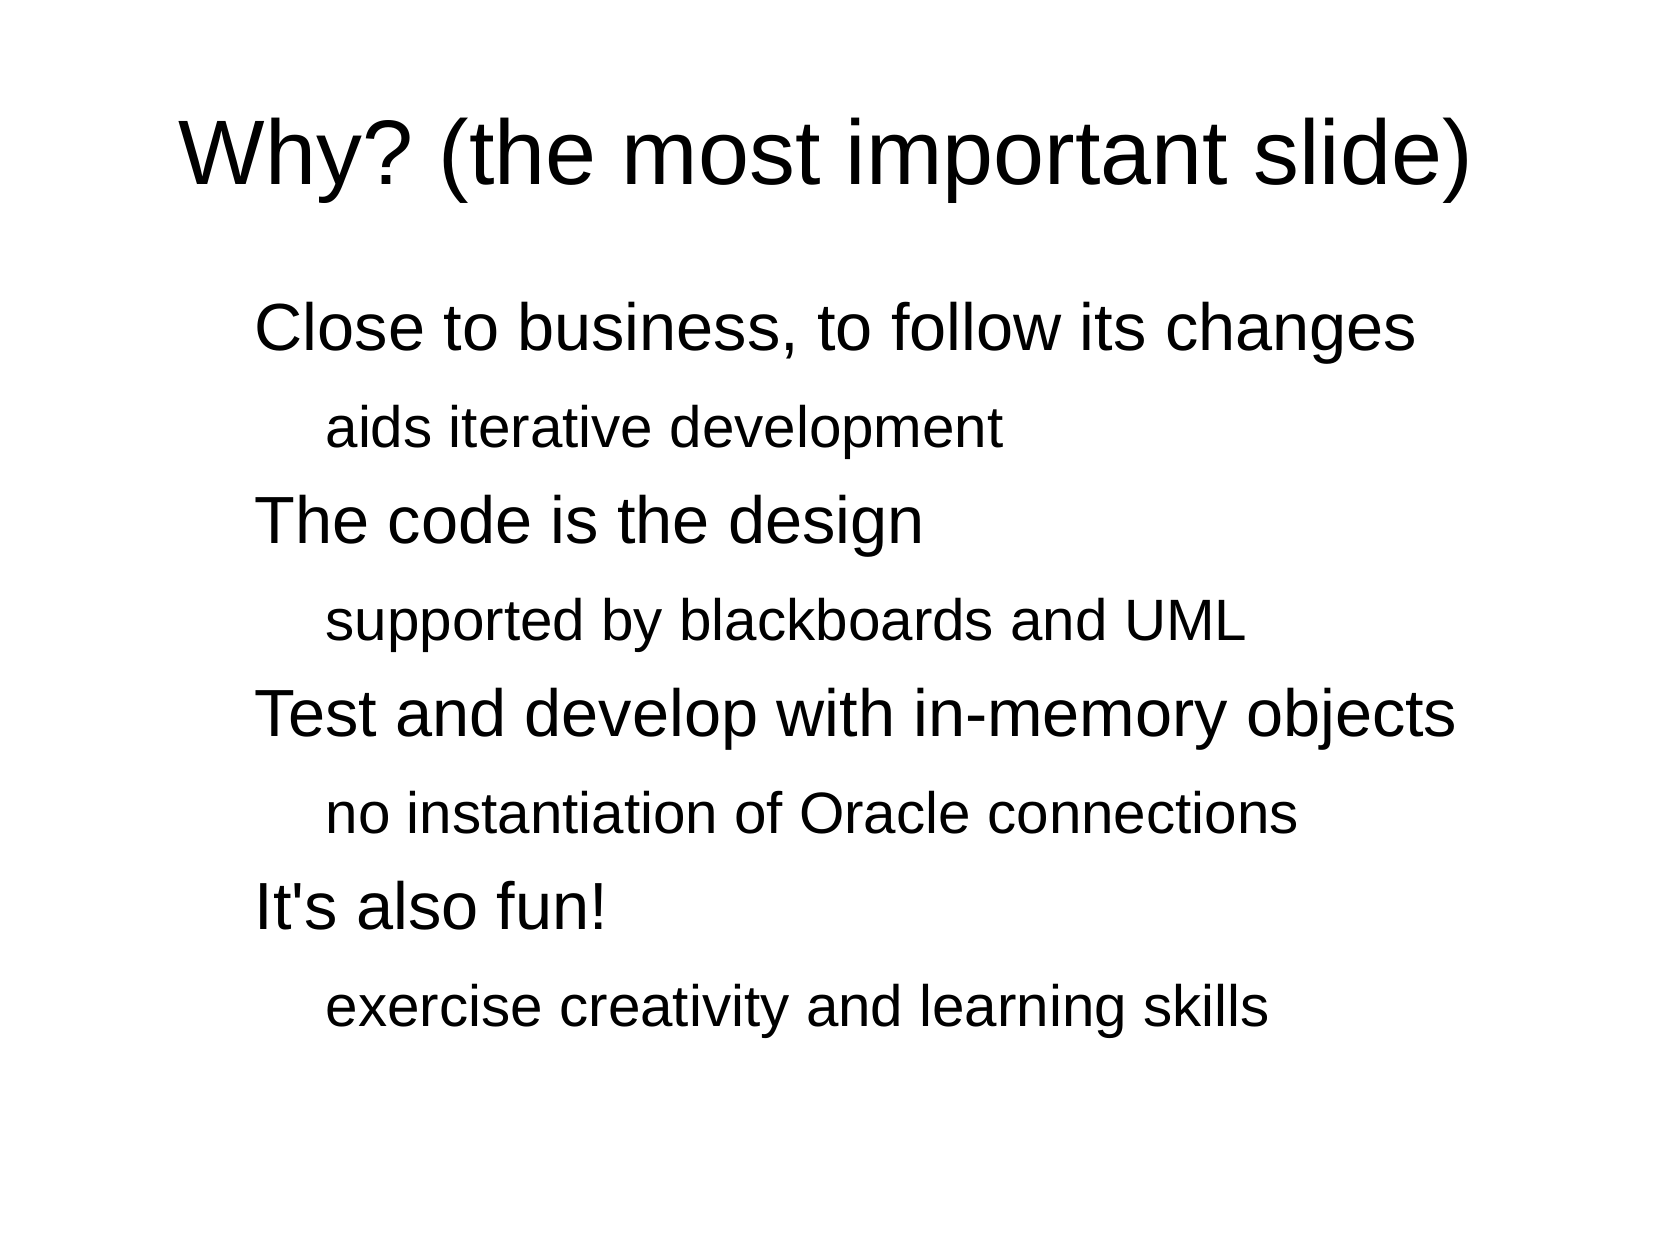

# Why? (the most important slide)
Close to business, to follow its changes
aids iterative development
The code is the design
supported by blackboards and UML
Test and develop with in-memory objects
no instantiation of Oracle connections
It's also fun!
exercise creativity and learning skills